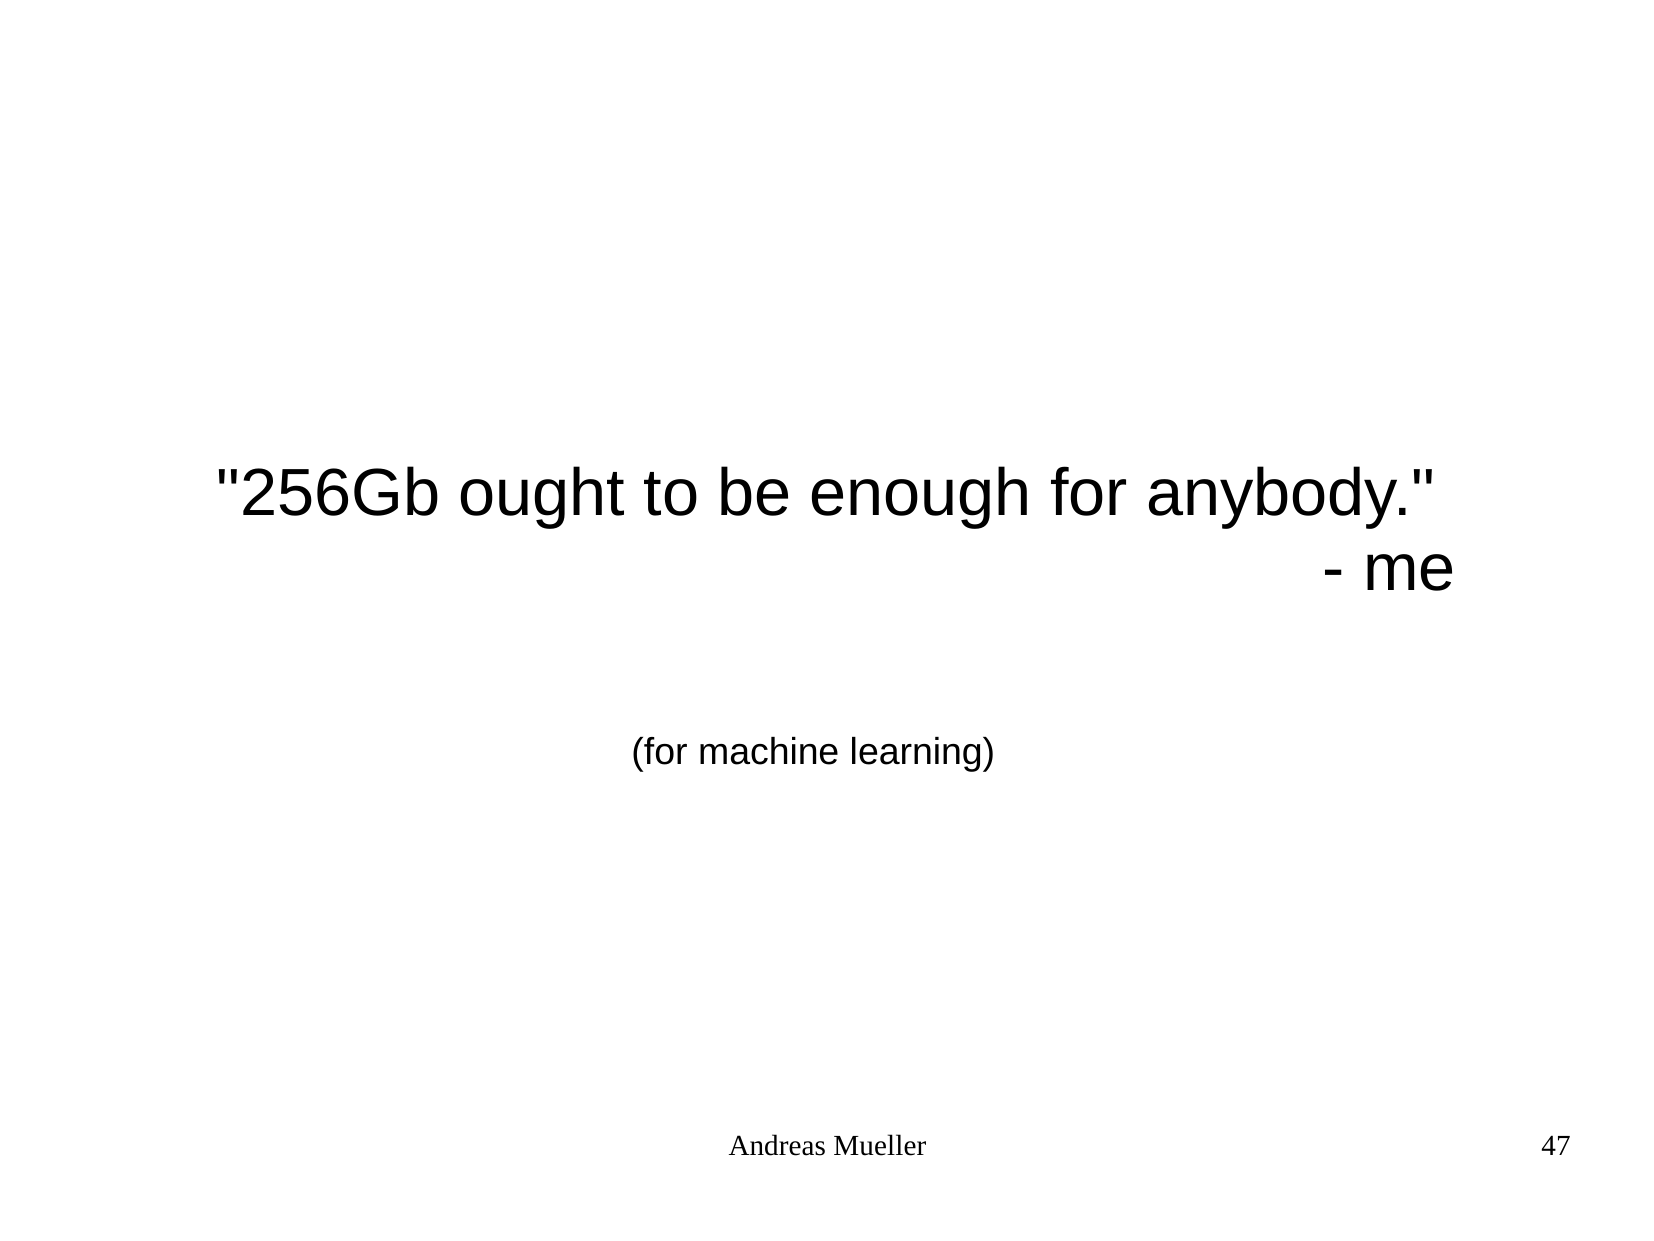

# "256Gb ought to be enough for anybody."
															- me
(for machine learning)
Andreas Mueller
47